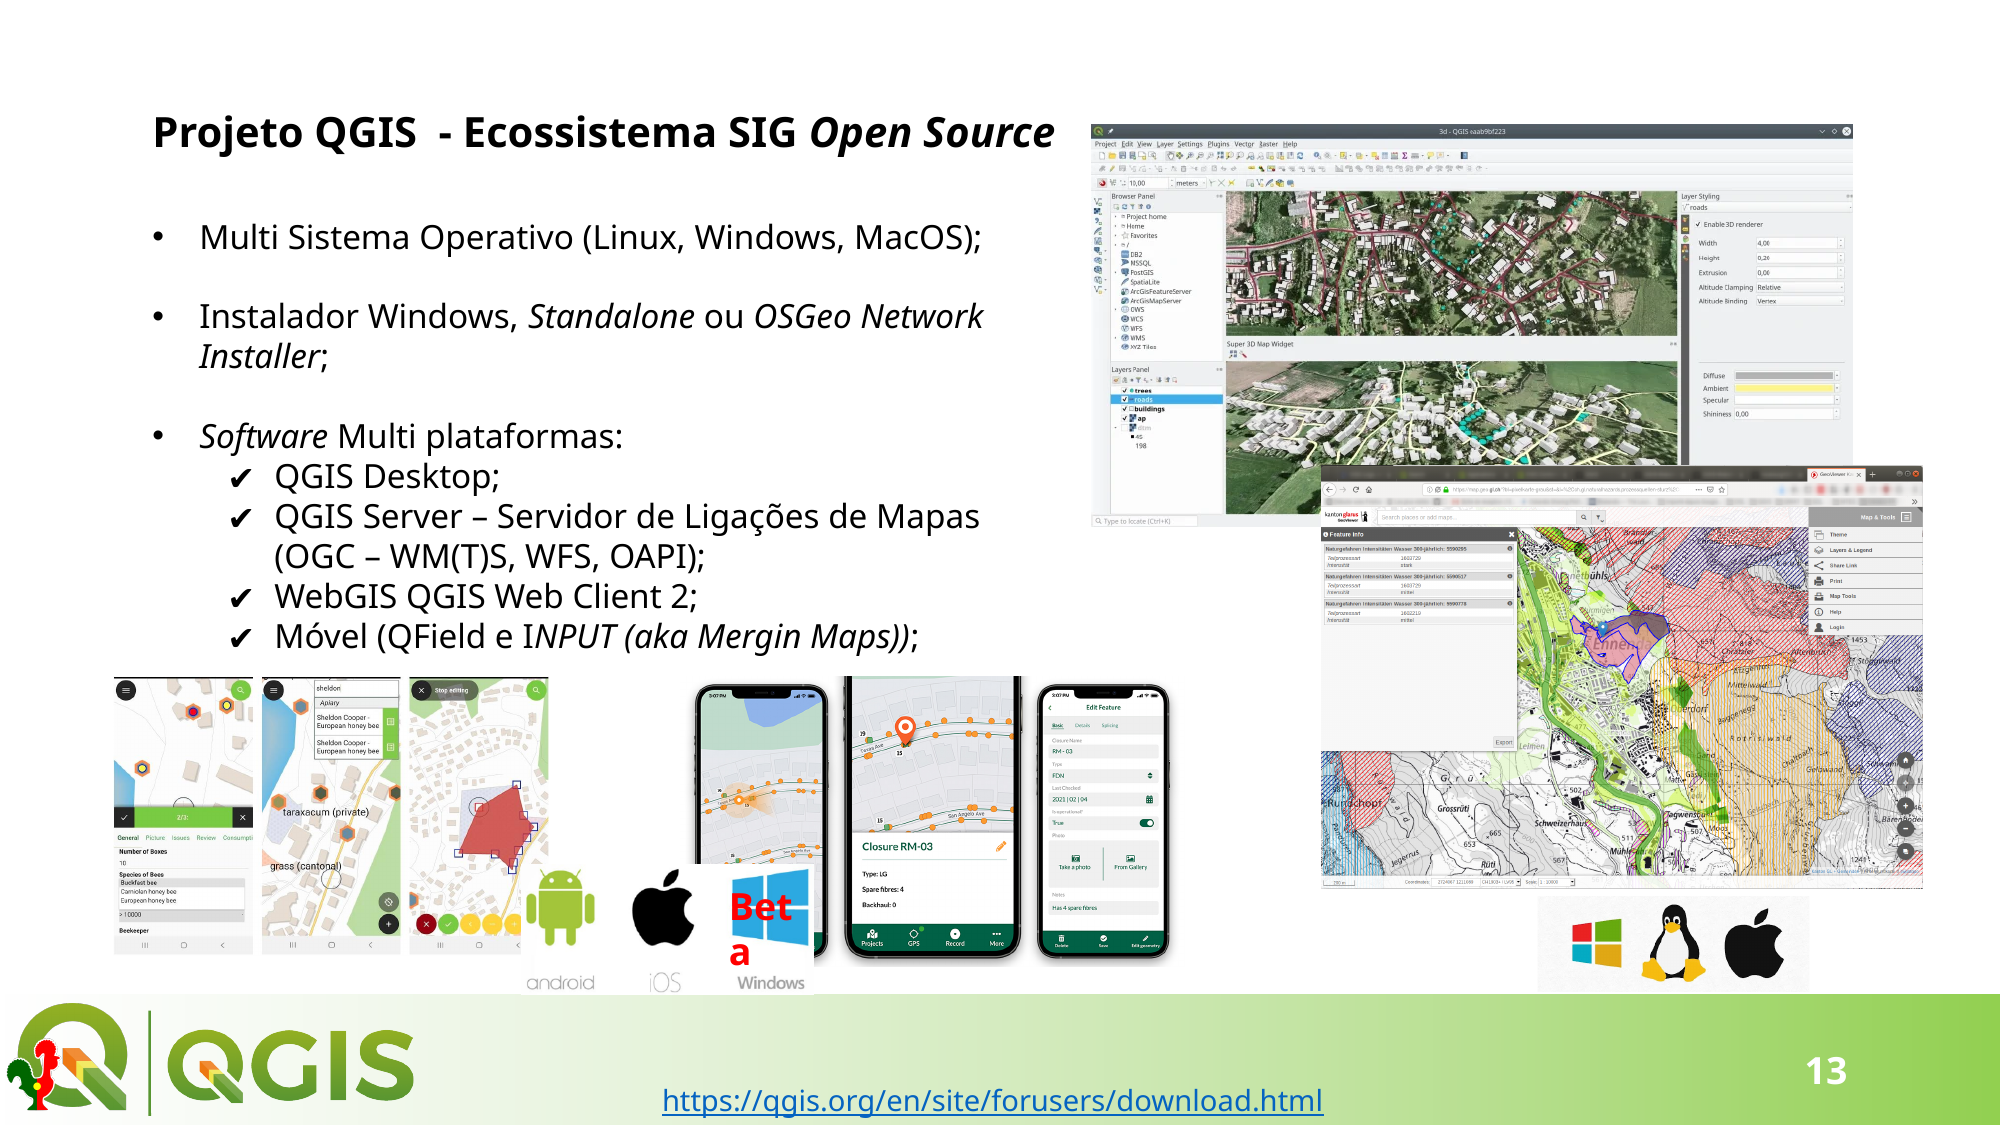

# Projeto QGIS - Ecossistema SIG Open Source
Multi Sistema Operativo (Linux, Windows, MacOS);
Instalador Windows, Standalone ou OSGeo Network Installer;
Software Multi plataformas:
QGIS Desktop;
QGIS Server – Servidor de Ligações de Mapas (OGC – WM(T)S, WFS, OAPI);
WebGIS QGIS Web Client 2;
Móvel (QField e INPUT (aka Mergin Maps));
Beta
https://qgis.org/en/site/forusers/download.html